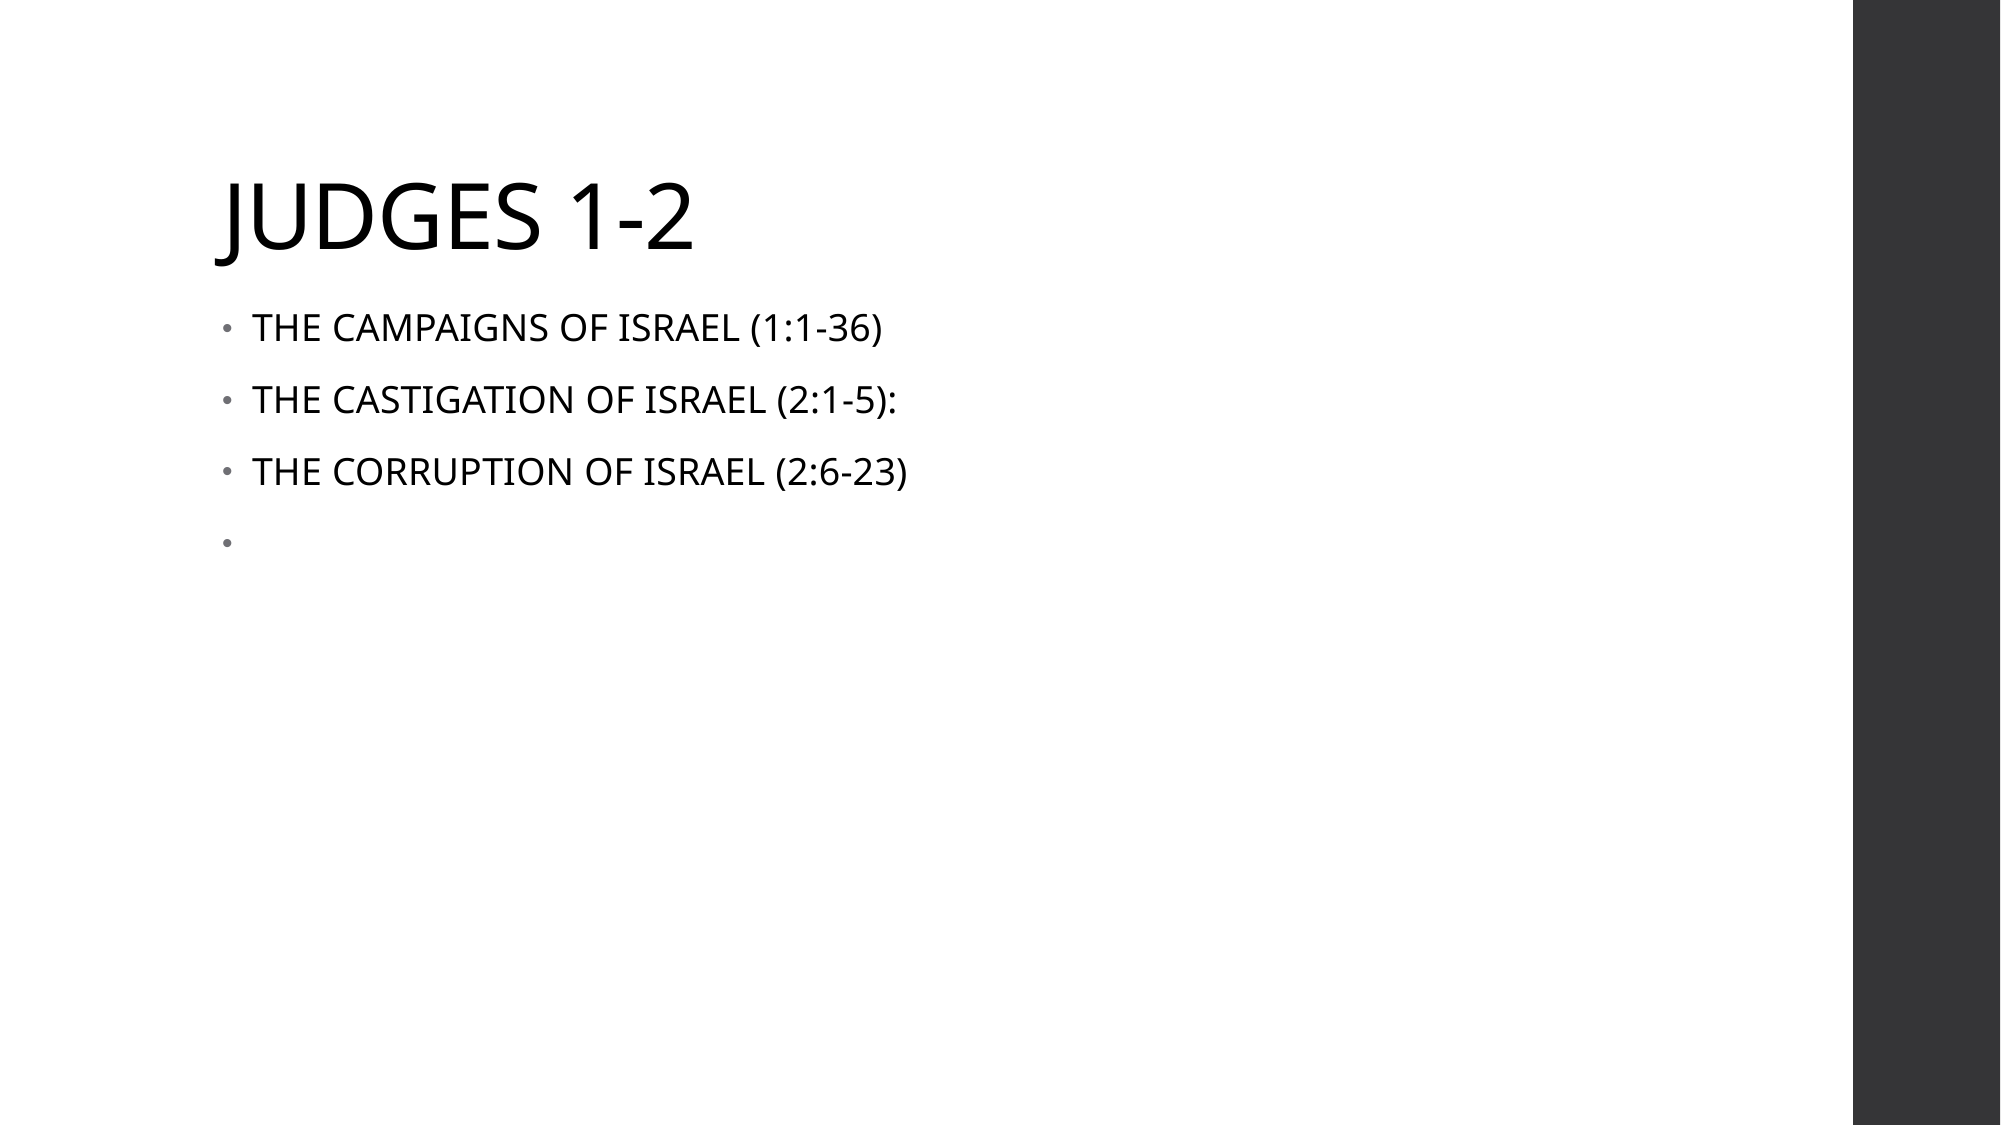

# JUDGES 1-2
THE CAMPAIGNS OF ISRAEL (1:1-36)
THE CASTIGATION OF ISRAEL (2:1-5):
THE CORRUPTION OF ISRAEL (2:6-23)